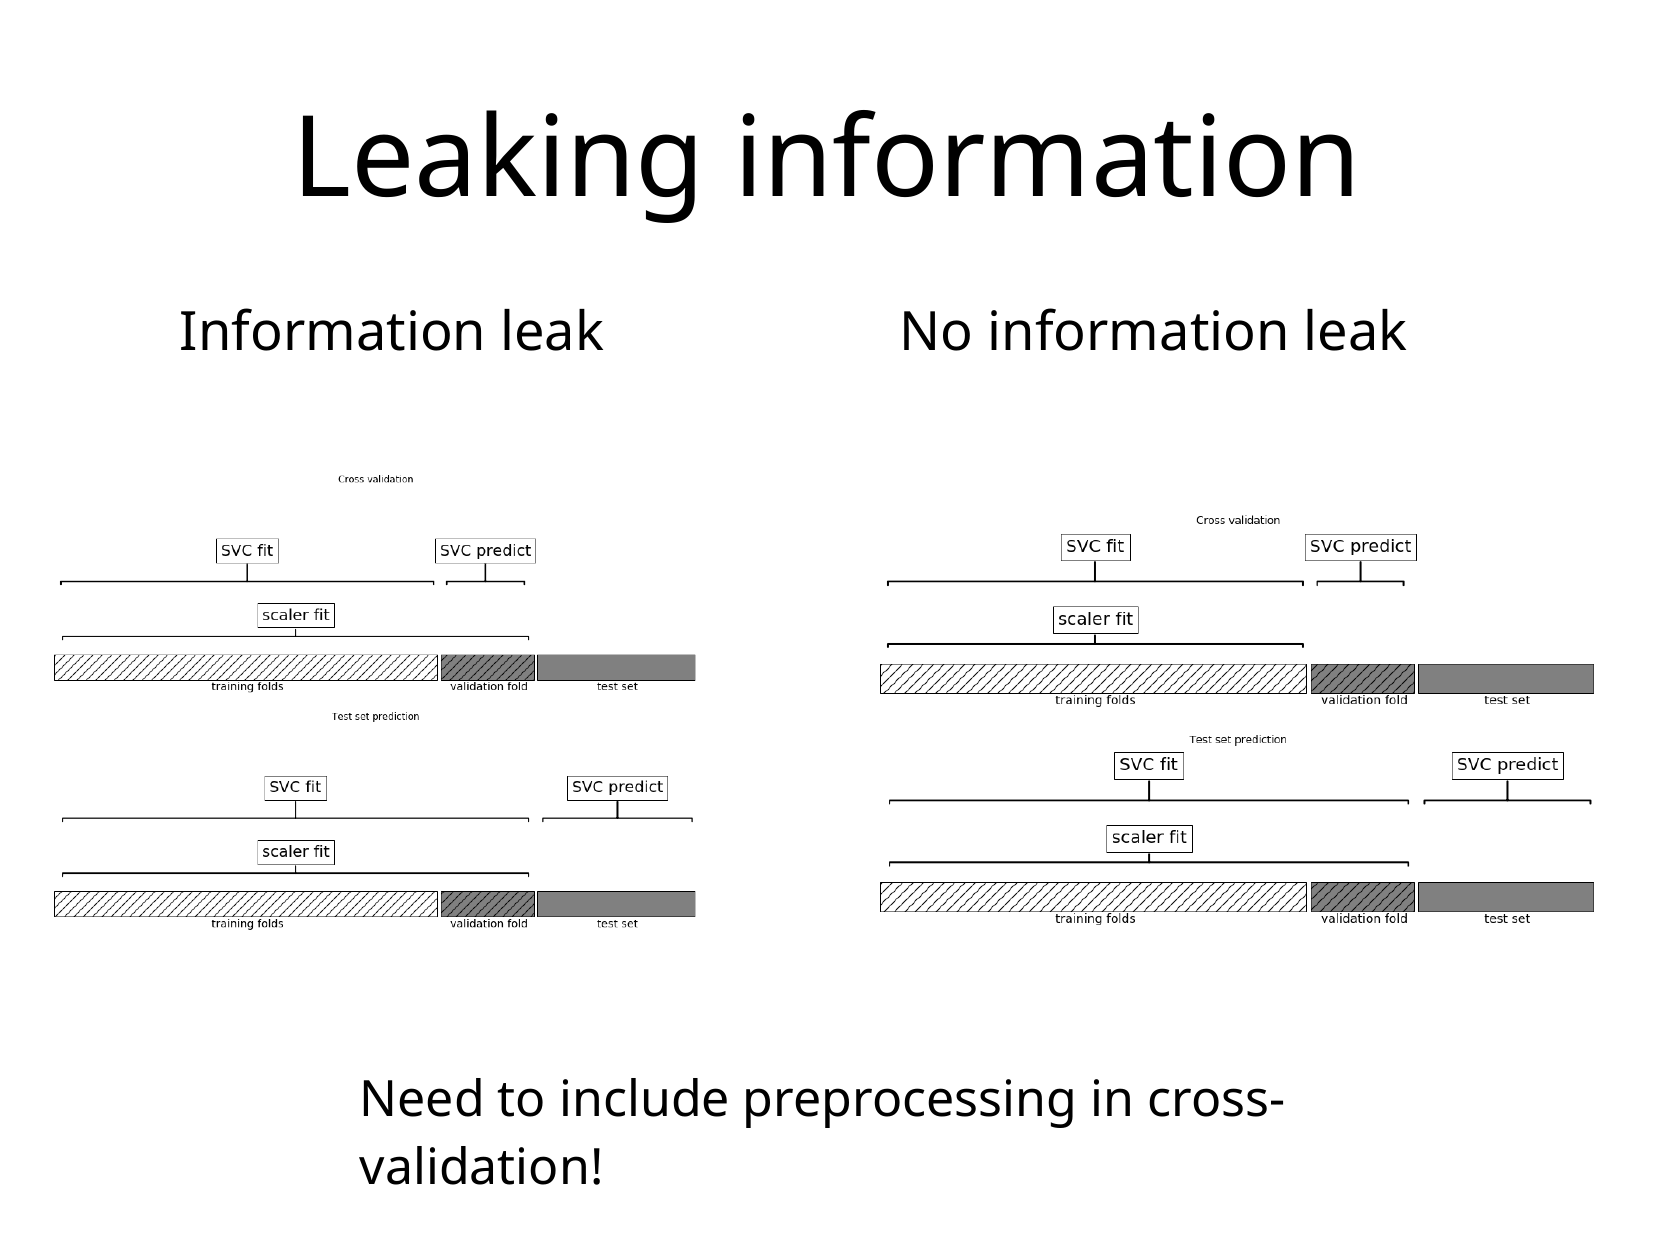

# Leaking information
Information leak
No information leak
Need to include preprocessing in cross-validation!